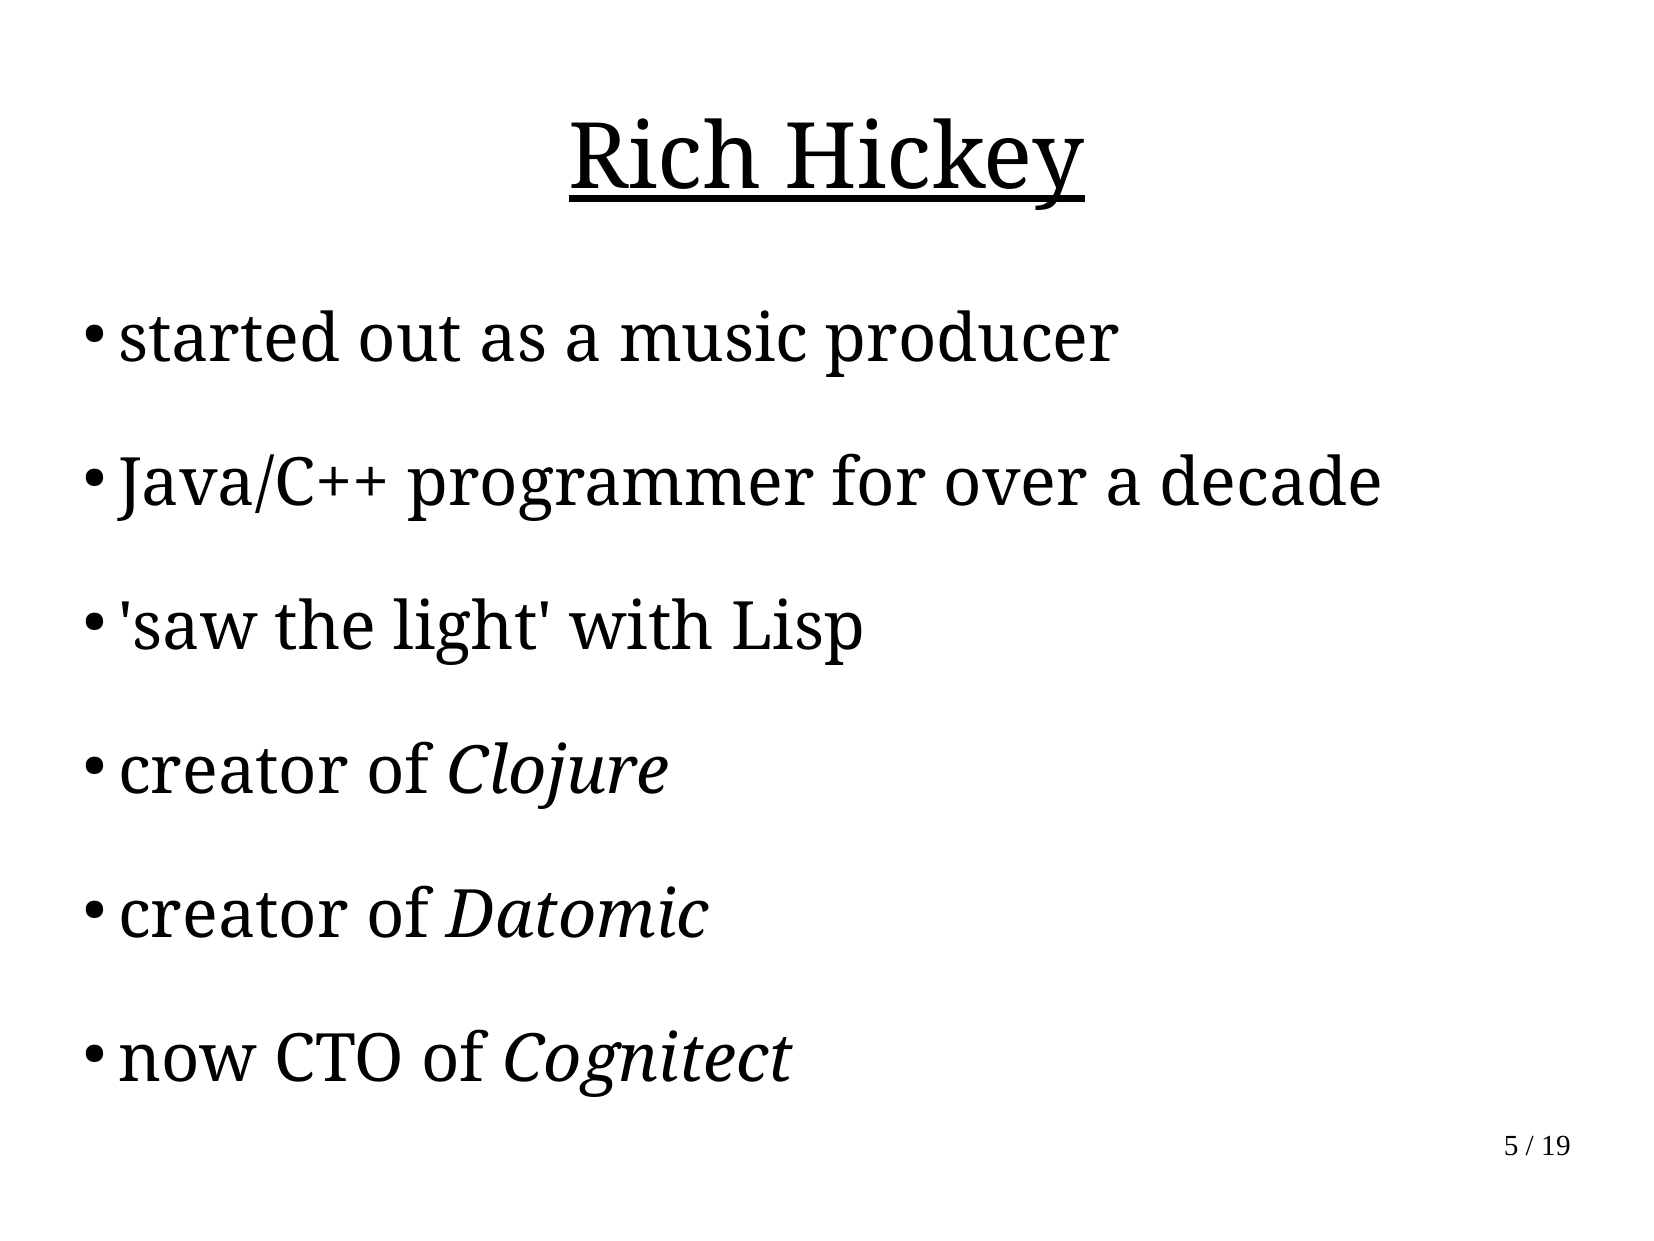

# Rich Hickey
started out as a music producer
Java/C++ programmer for over a decade
'saw the light' with Lisp
creator of Clojure
creator of Datomic
now CTO of Cognitect
5